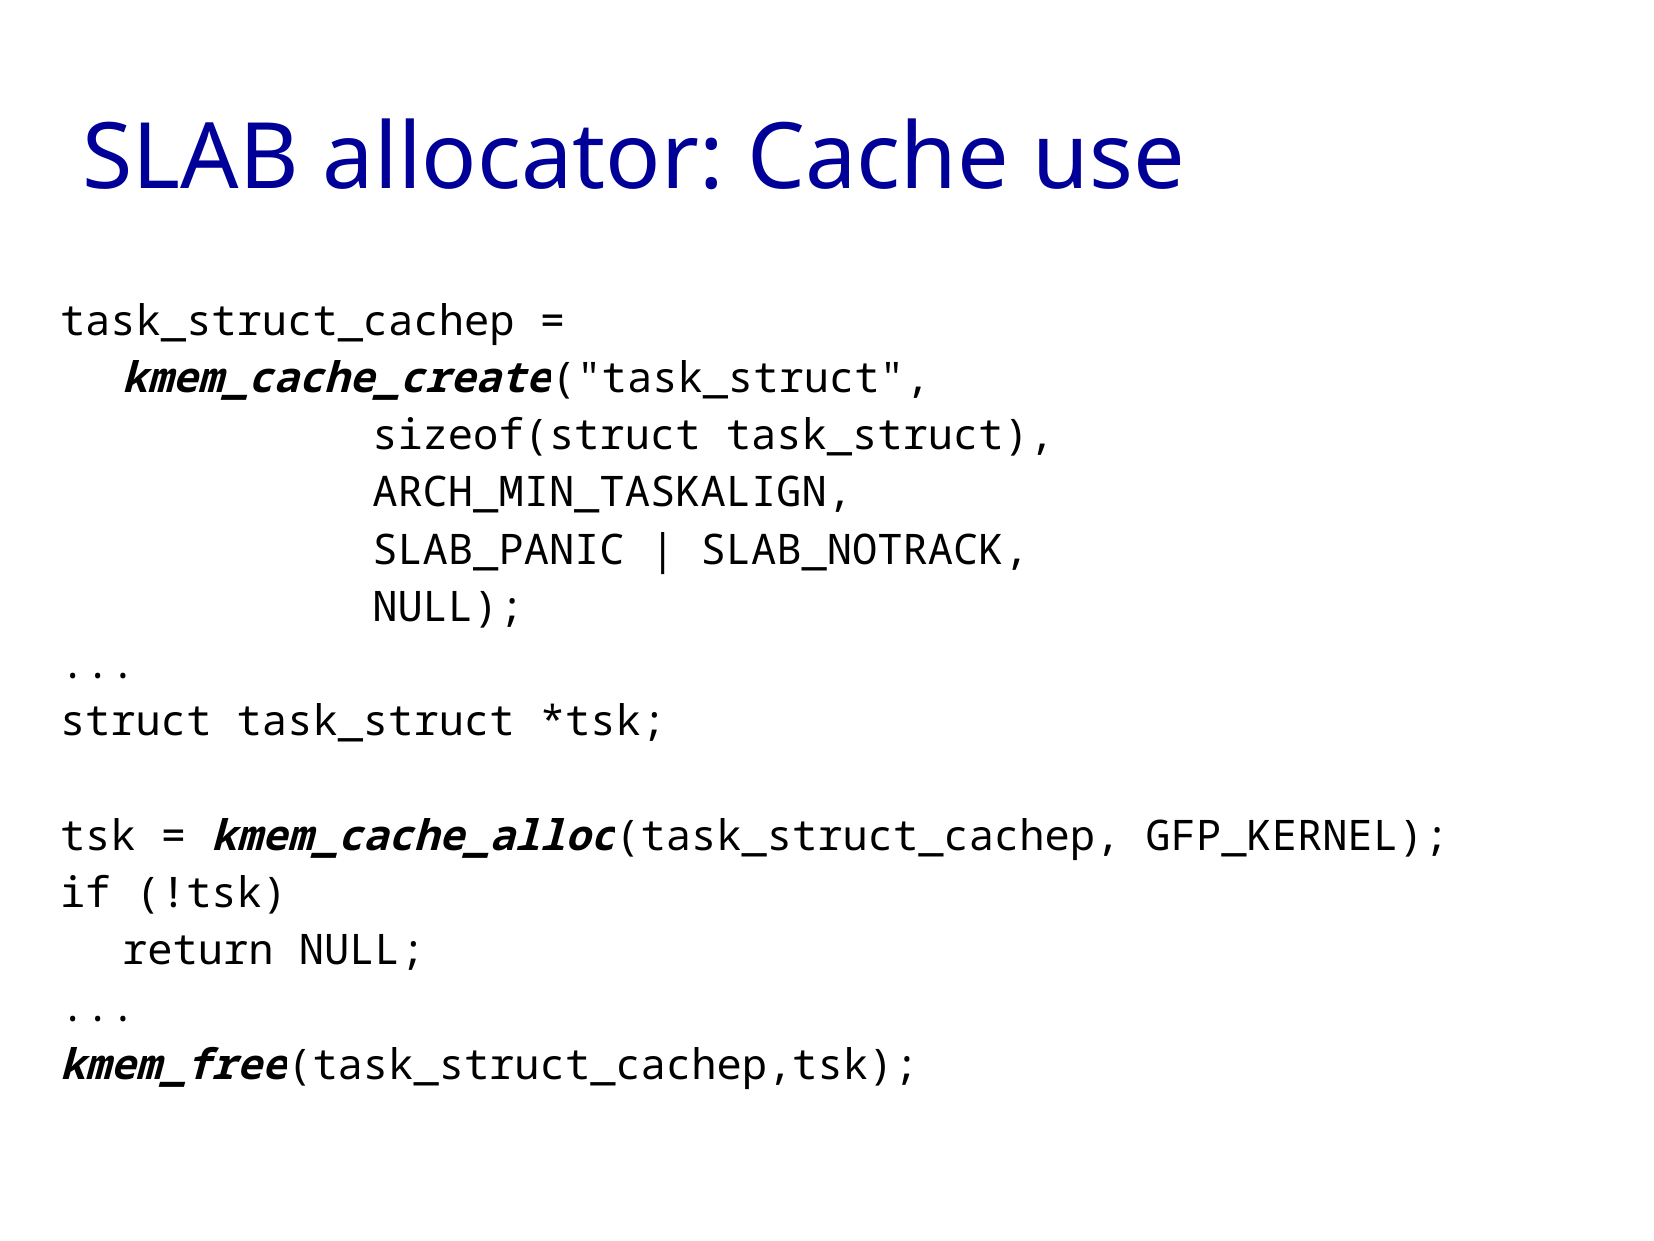

# SLAB allocator: Cache use
task_struct_cachep =
	kmem_cache_create("task_struct",
 	 		 sizeof(struct task_struct),
			 ARCH_MIN_TASKALIGN,
			 SLAB_PANIC | SLAB_NOTRACK,
			 NULL);
...
struct task_struct *tsk;
tsk = kmem_cache_alloc(task_struct_cachep, GFP_KERNEL);
if (!tsk)
	return NULL;
...
kmem_free(task_struct_cachep,tsk);